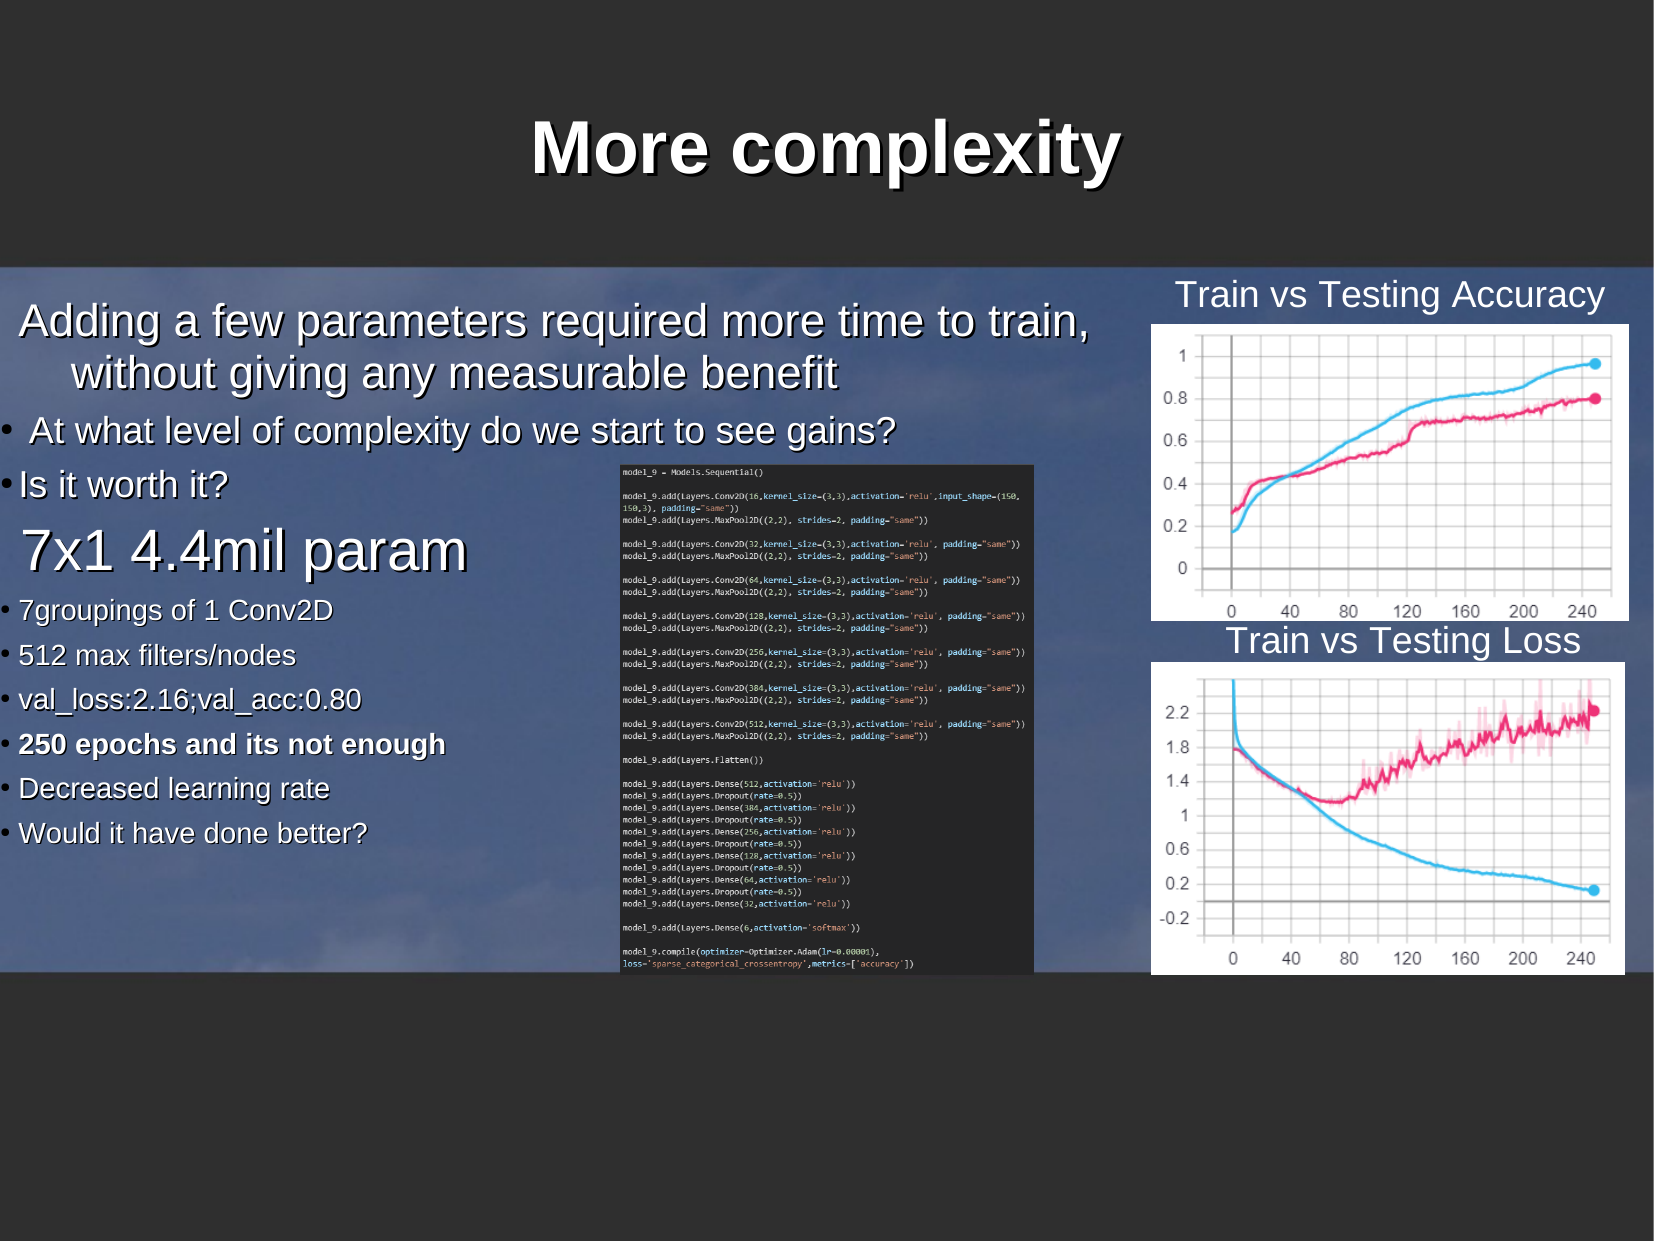

# More complexity
Train vs Testing Accuracy
Adding a few parameters required more time to train, without giving any measurable benefit
 At what level of complexity do we start to see gains?
Is it worth it?
7x1 4.4mil param
7groupings of 1 Conv2D
512 max filters/nodes
val_loss:2.16;val_acc:0.80
250 epochs and its not enough
Decreased learning rate
Would it have done better?
Train vs Testing Loss